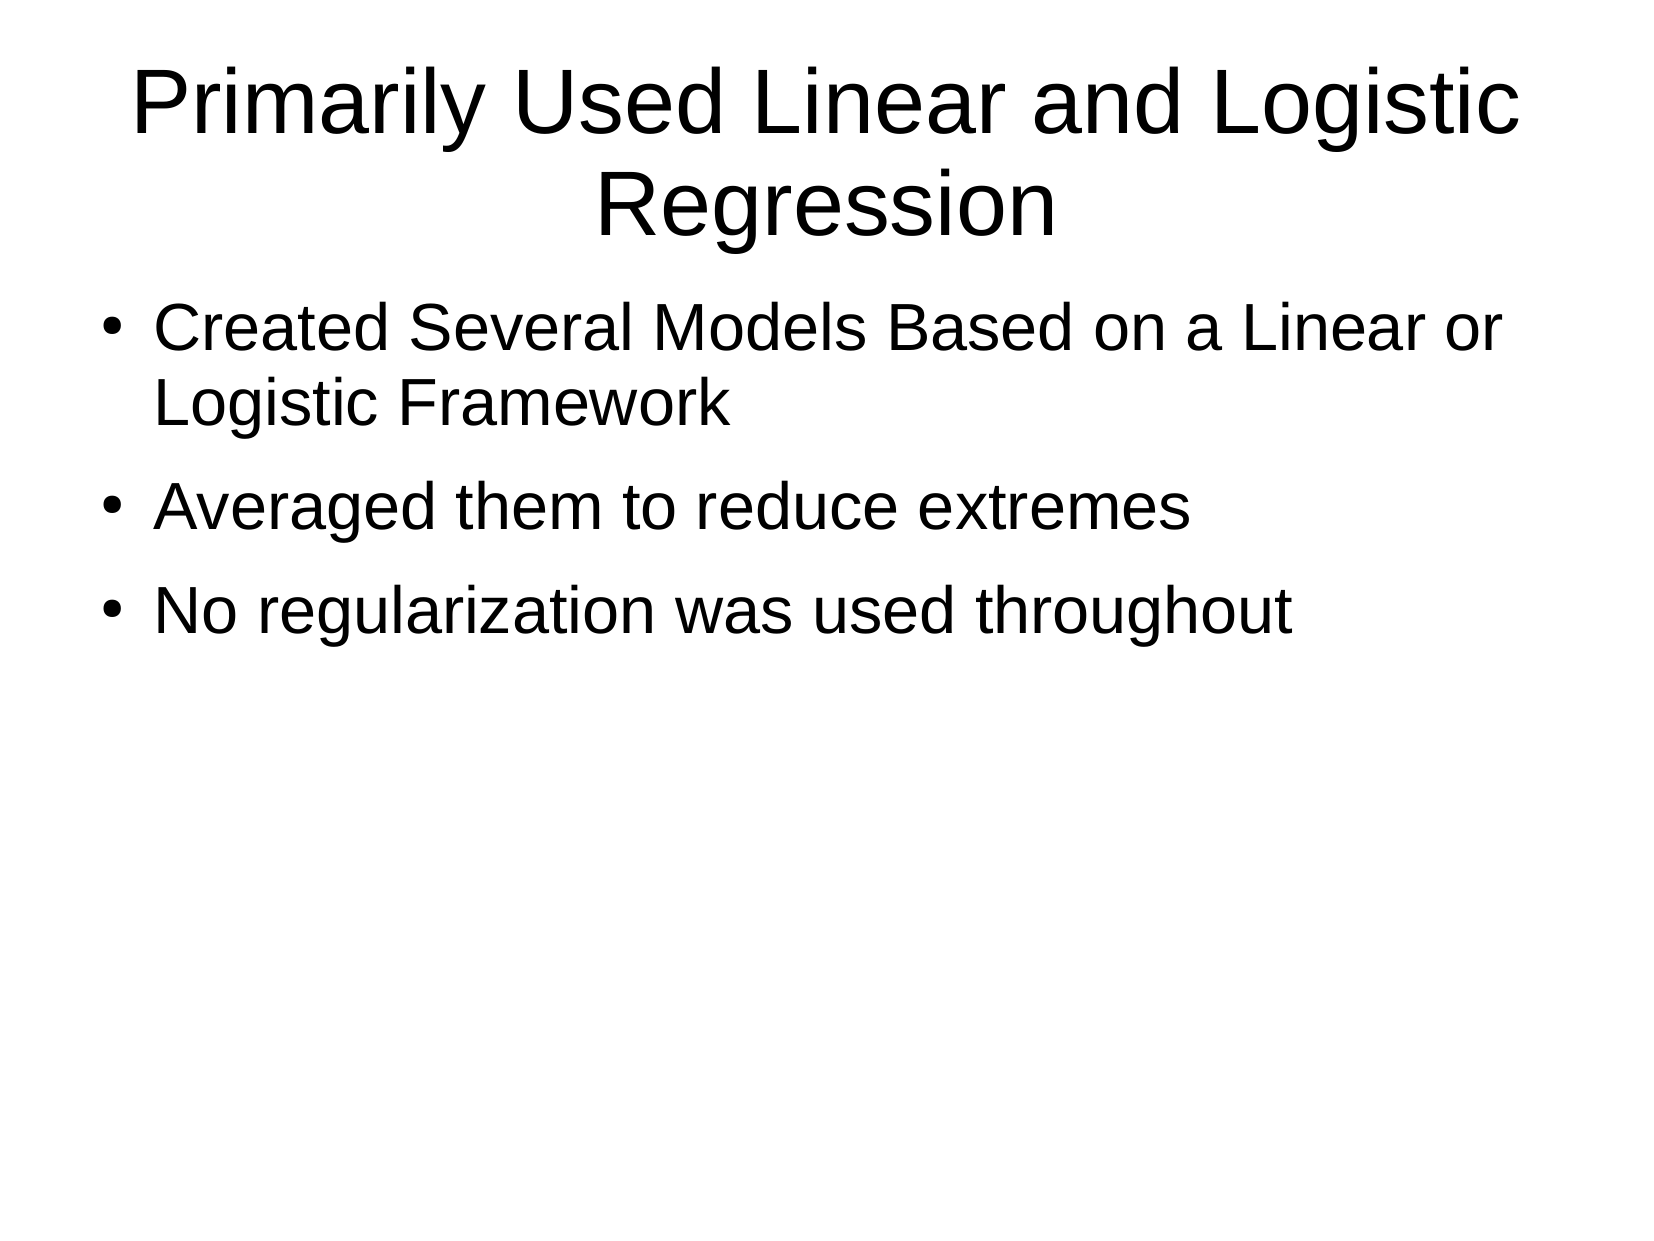

# Primarily Used Linear and Logistic Regression
Created Several Models Based on a Linear or Logistic Framework
Averaged them to reduce extremes
No regularization was used throughout